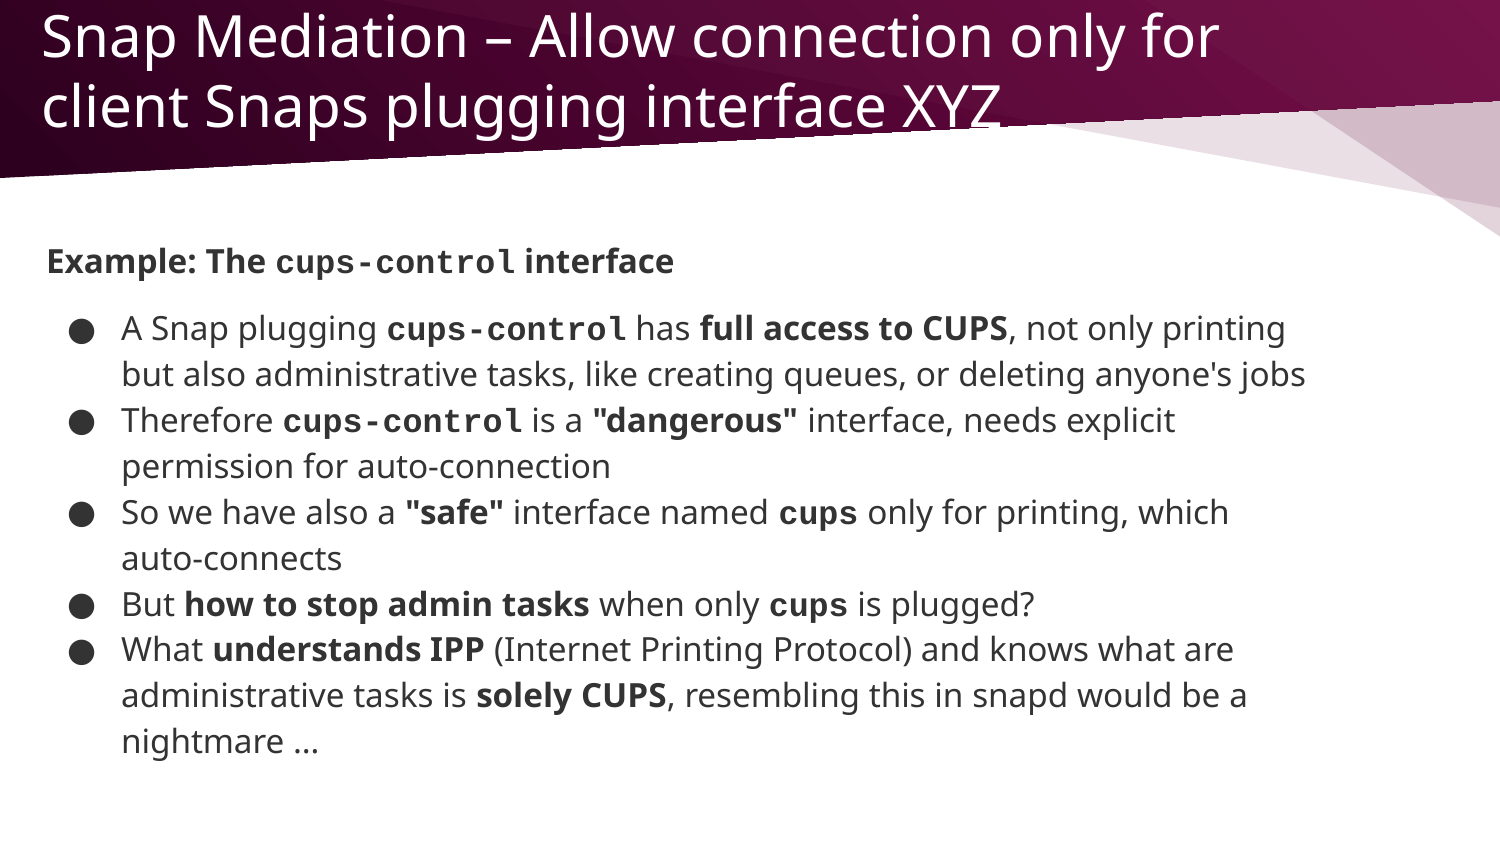

# Snap Mediation – Allow connection only for client Snaps plugging interface XYZ
Example: The cups-control interface
A Snap plugging cups-control has full access to CUPS, not only printing but also administrative tasks, like creating queues, or deleting anyone's jobs
Therefore cups-control is a "dangerous" interface, needs explicit permission for auto-connection
So we have also a "safe" interface named cups only for printing, which auto-connects
But how to stop admin tasks when only cups is plugged?
What understands IPP (Internet Printing Protocol) and knows what are administrative tasks is solely CUPS, resembling this in snapd would be a nightmare …